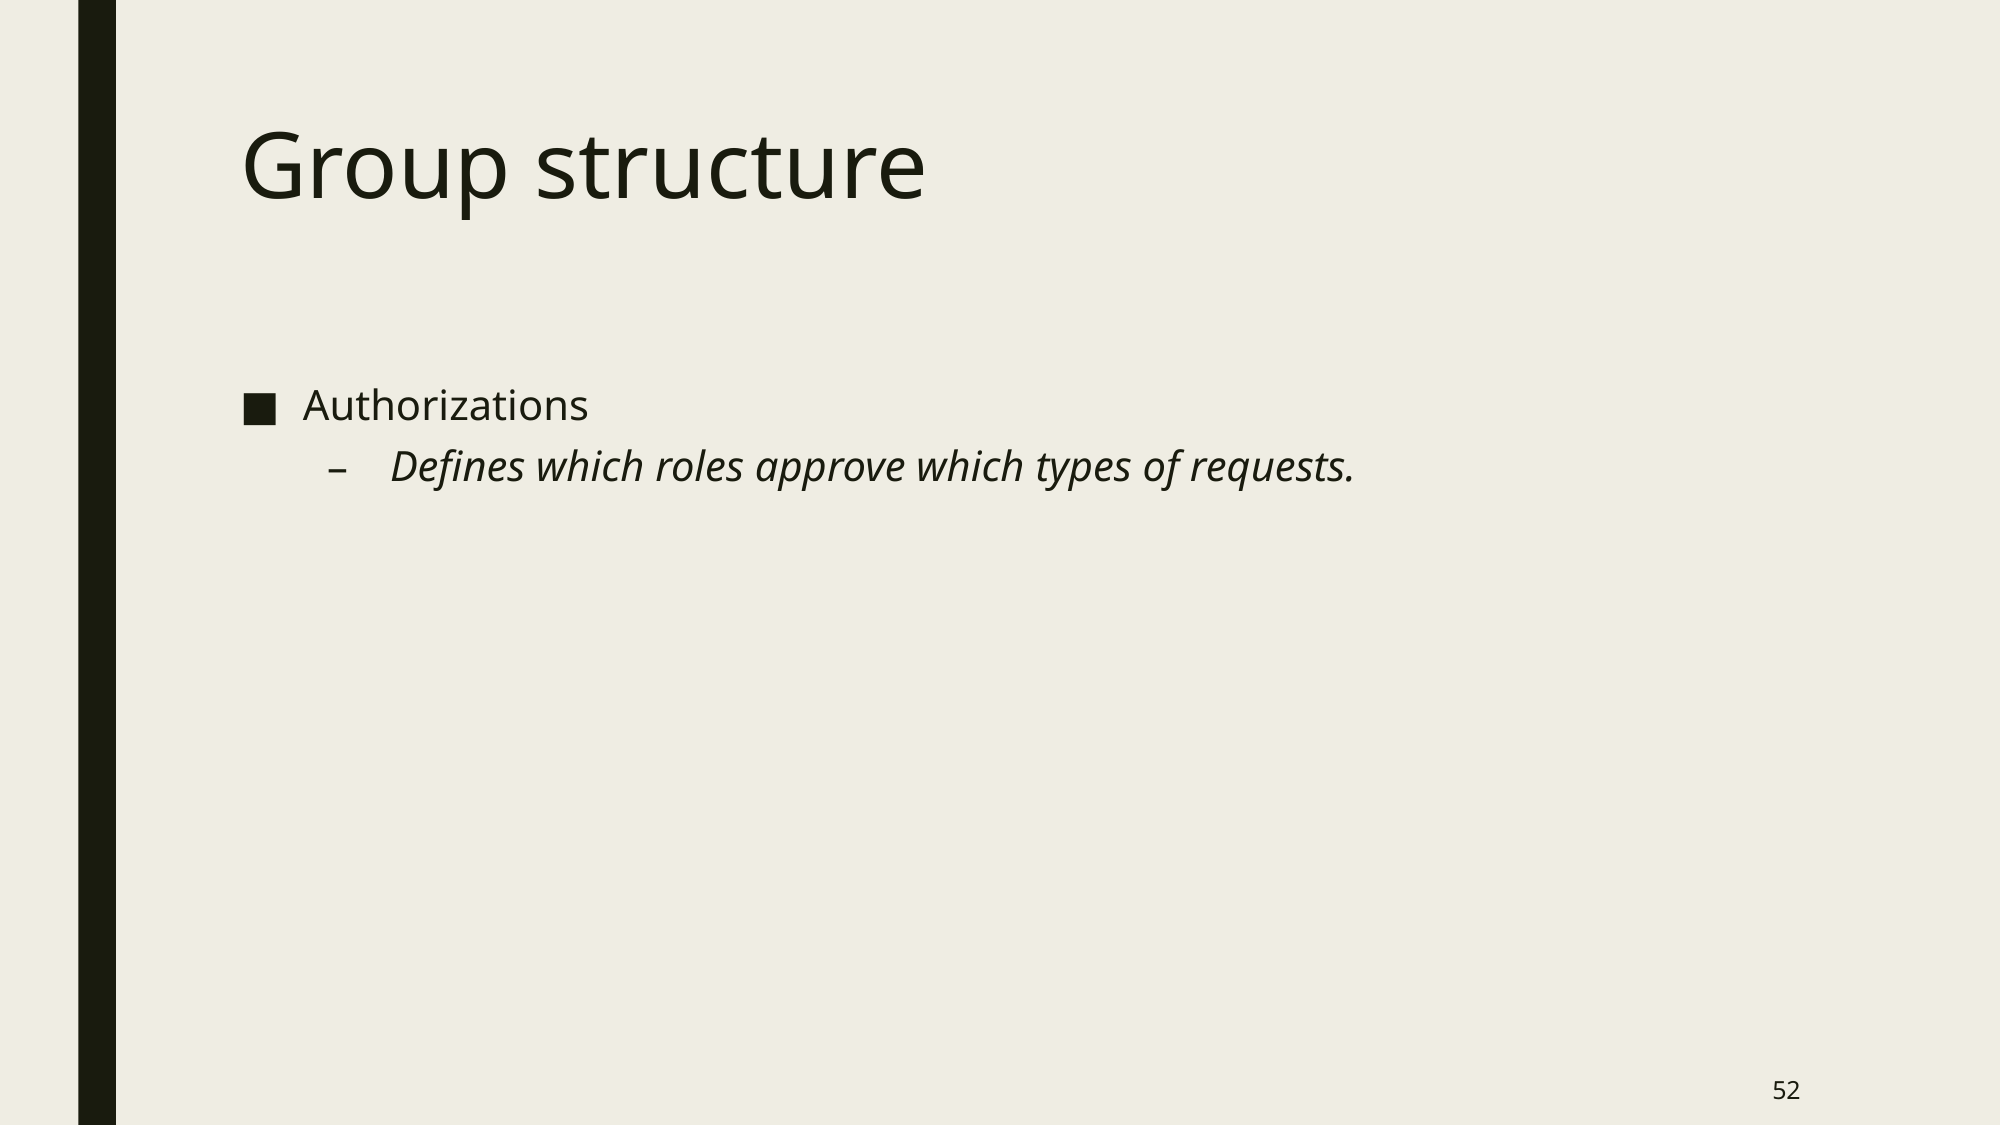

# Group structure
Authorizations
Defines which roles approve which types of requests.